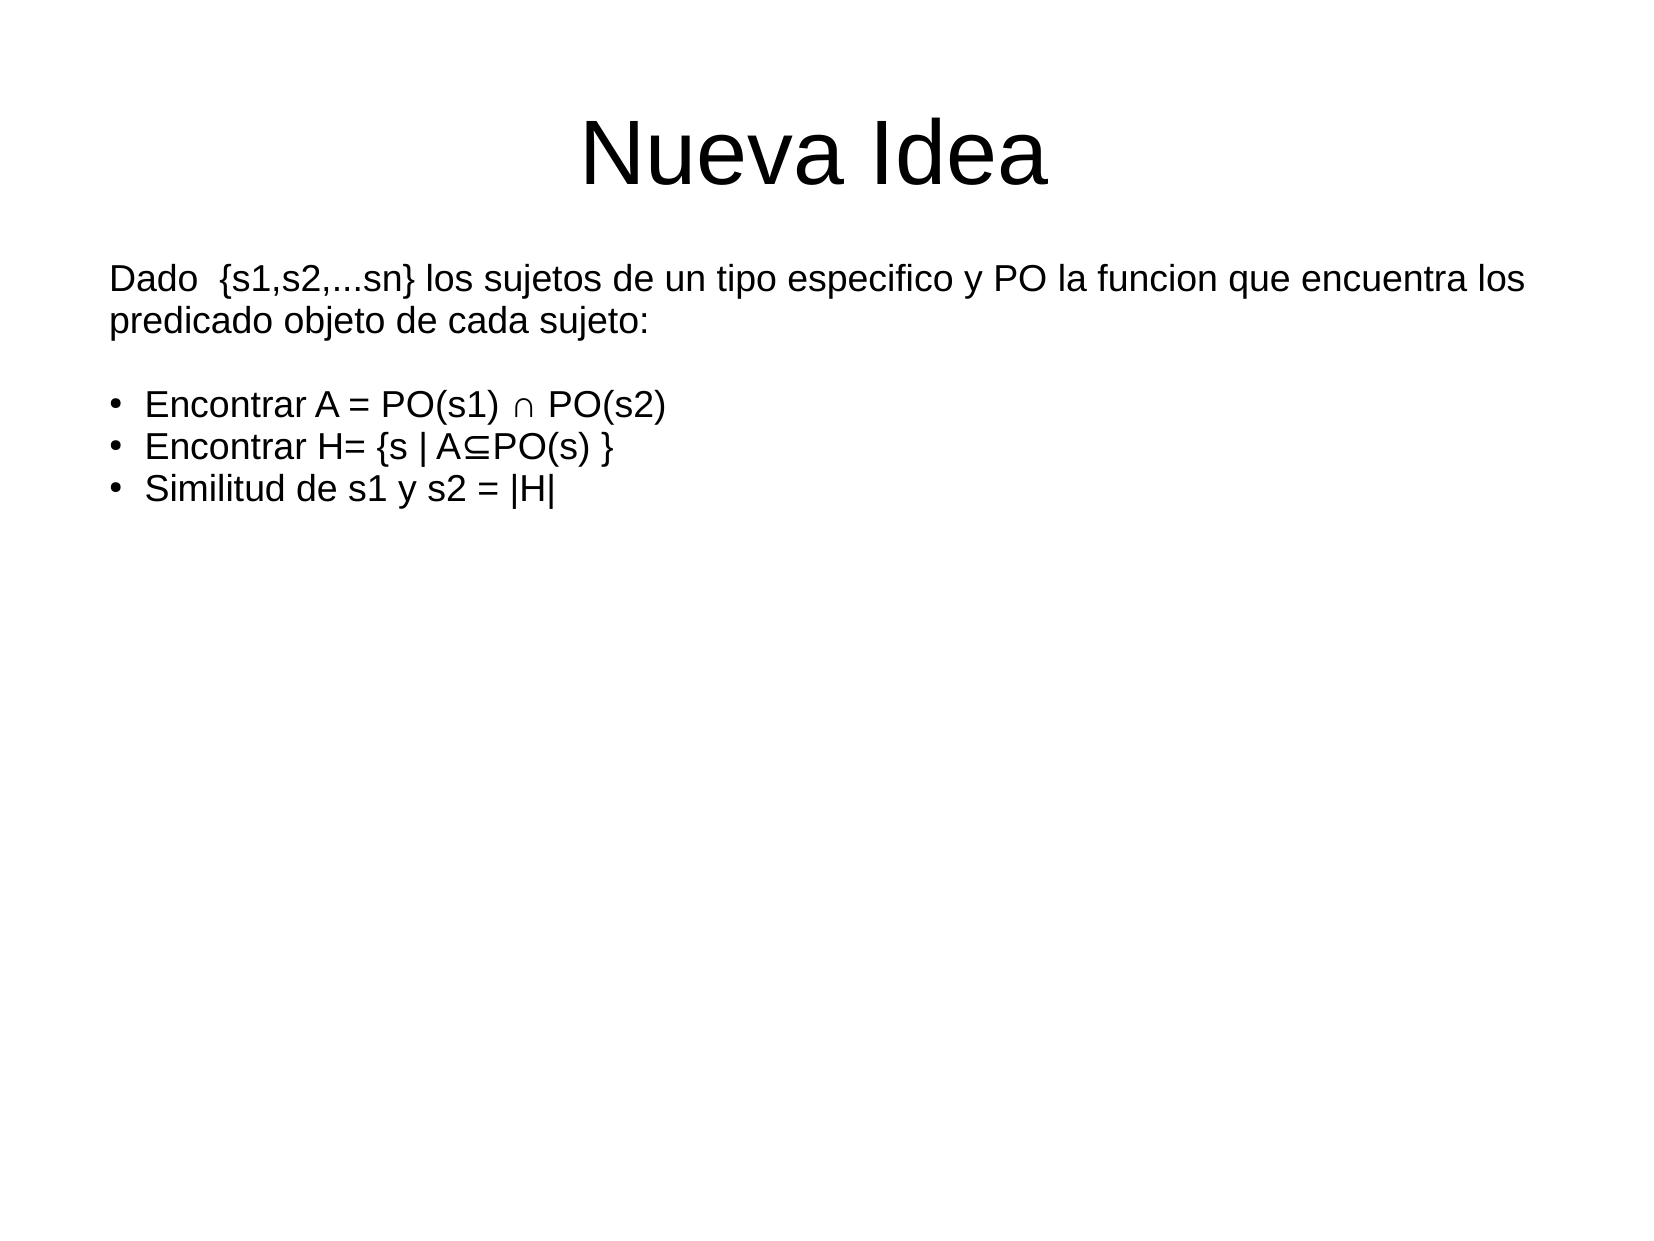

# Nueva Idea
Dado {s1,s2,...sn} los sujetos de un tipo especifico y PO la funcion que encuentra los predicado objeto de cada sujeto:
Encontrar A = PO(s1) ∩ PO(s2)
Encontrar H= {s | A⊆PO(s) }
Similitud de s1 y s2 = |H|